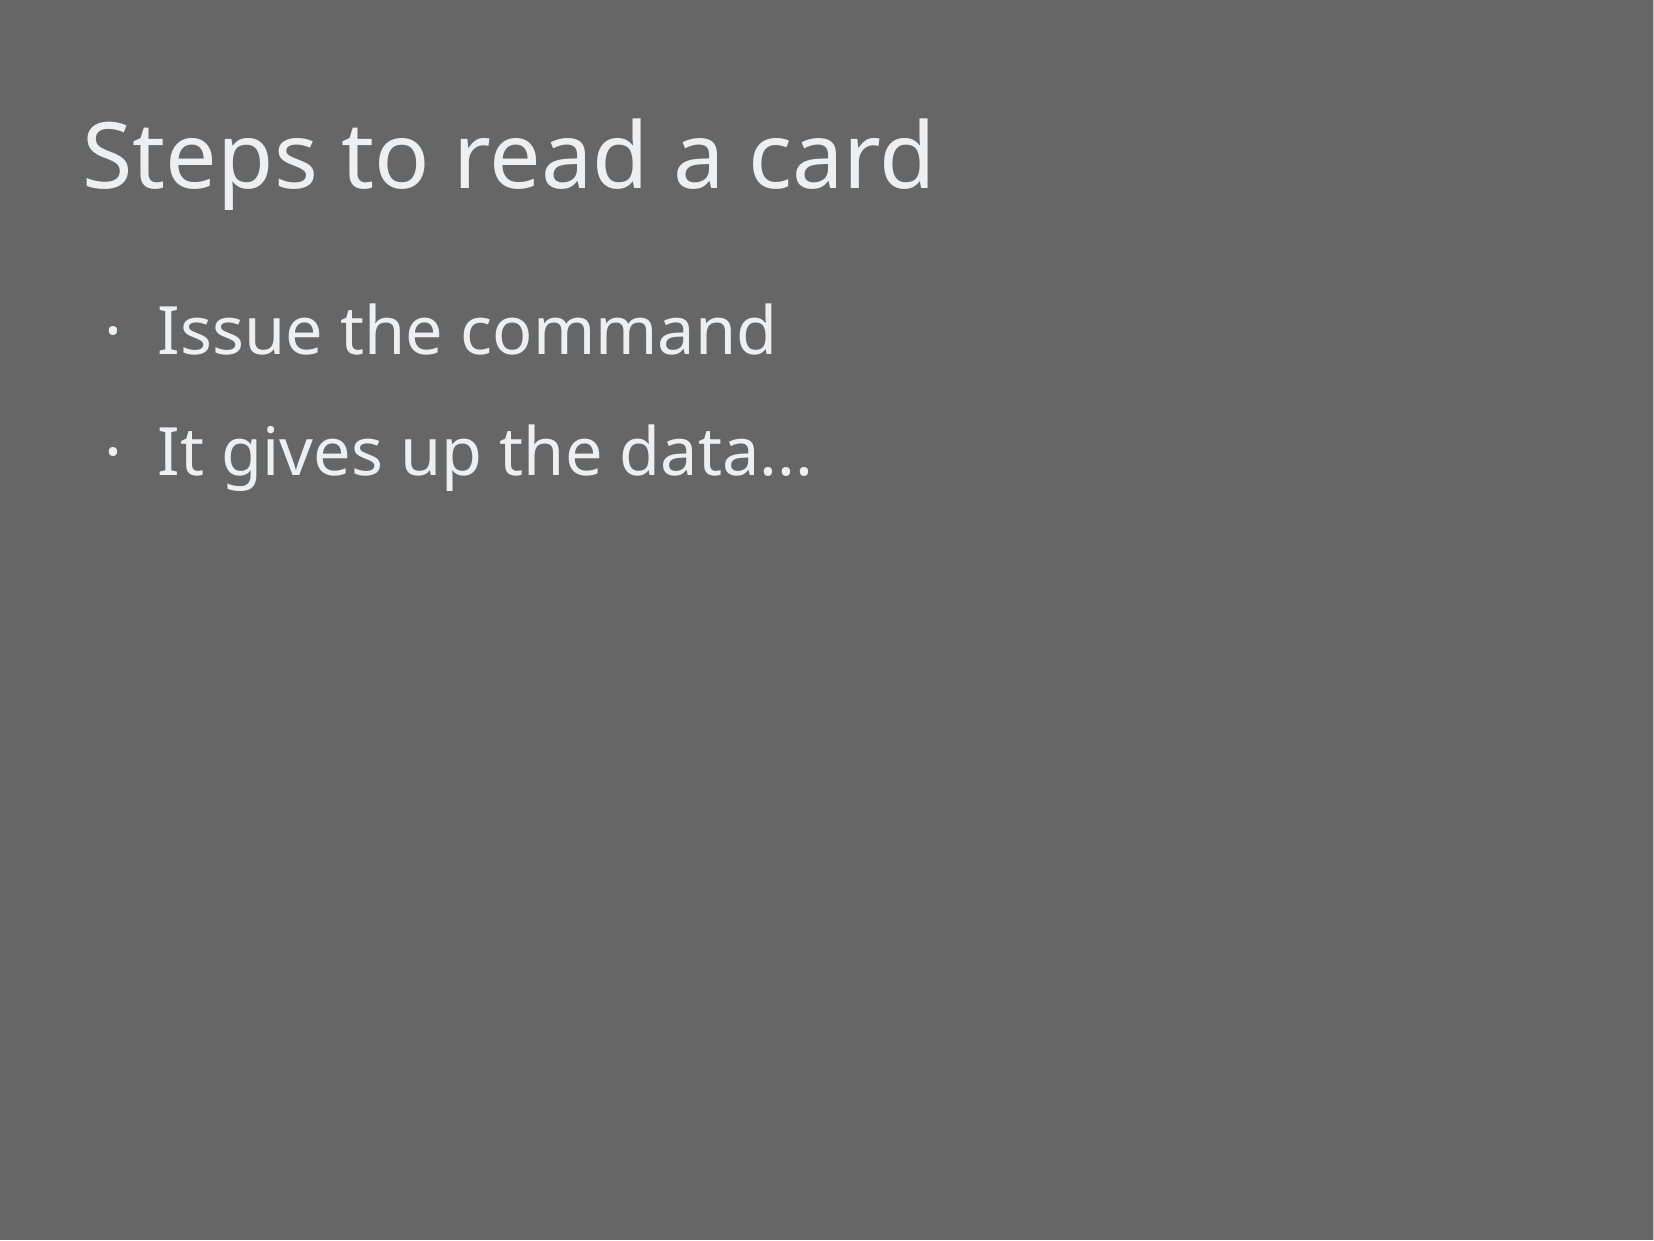

# Steps to read a card
Issue the command
It gives up the data...